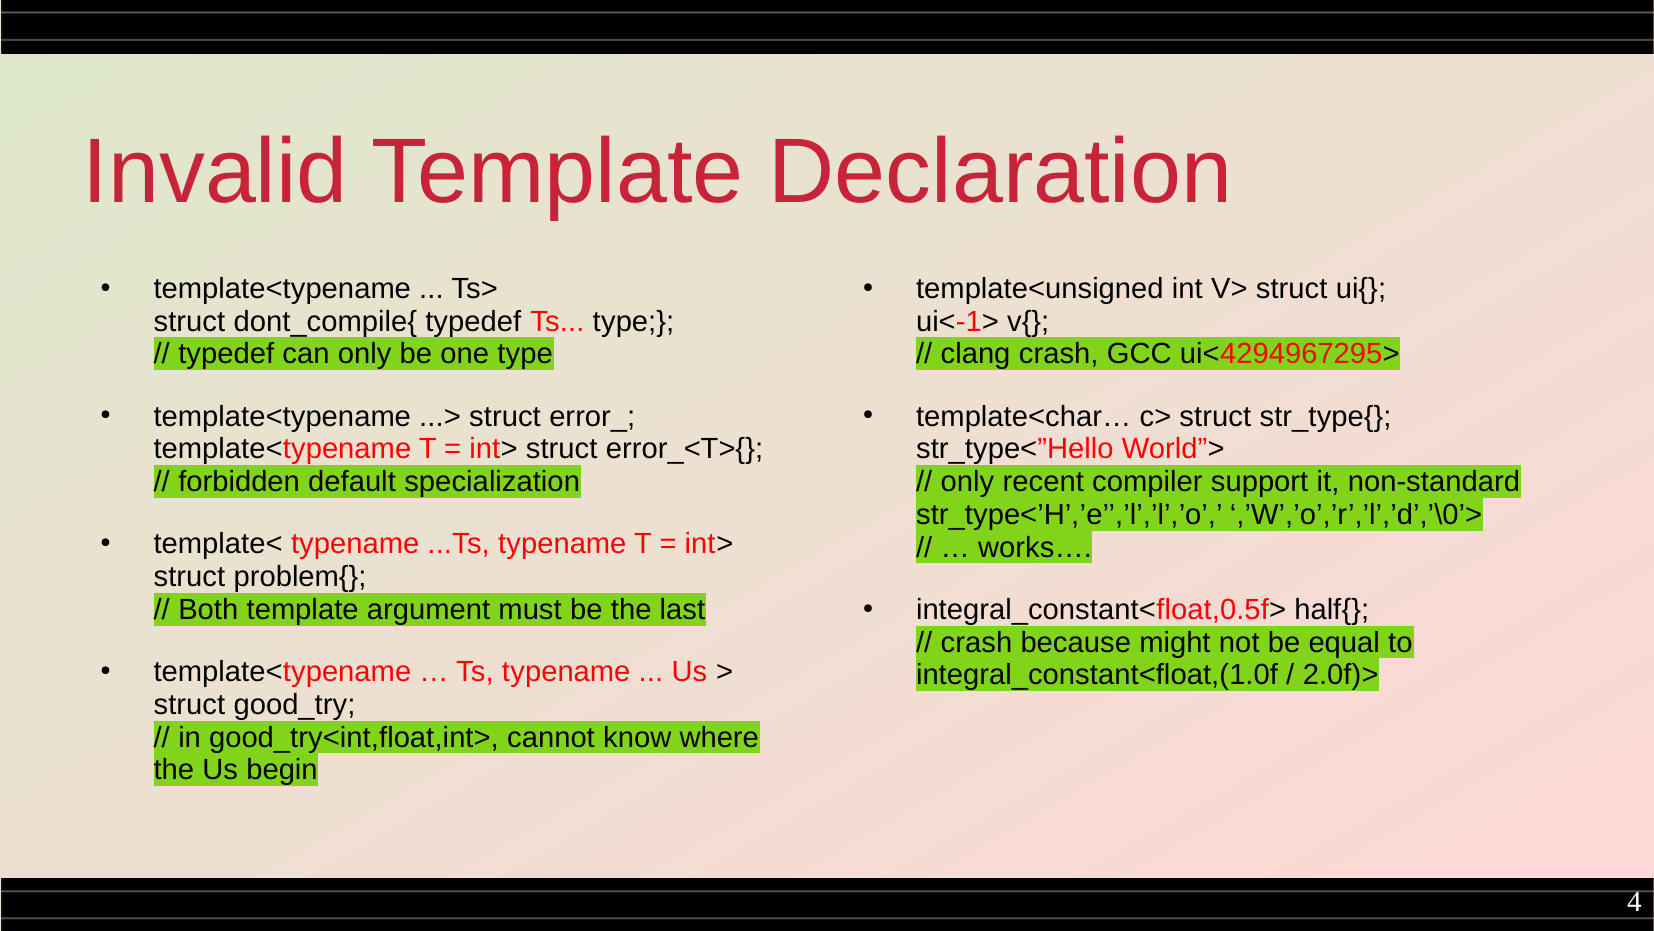

# Invalid Template Declaration
template<typename ... Ts>
struct dont_compile{ typedef Ts... type;};
// typedef can only be one type
template<typename ...> struct error_;
template<typename T = int> struct error_<T>{};
// forbidden default specialization
template< typename ...Ts, typename T = int>
struct problem{};
// Both template argument must be the last
template<typename … Ts, typename ... Us >
struct good_try;
// in good_try<int,float,int>, cannot know where the Us begin
template<unsigned int V> struct ui{};
ui<-1> v{};
// clang crash, GCC ui<4294967295>
template<char… c> struct str_type{};
str_type<”Hello World”>
// only recent compiler support it, non-standard
str_type<’H’,’e’’,’l’,’l’,’o’,’ ‘,’W’,’o’,’r’,’l’,’d’,’\0’>
// … works….
integral_constant<float,0.5f> half{};
// crash because might not be equal to integral_constant<float,(1.0f / 2.0f)>